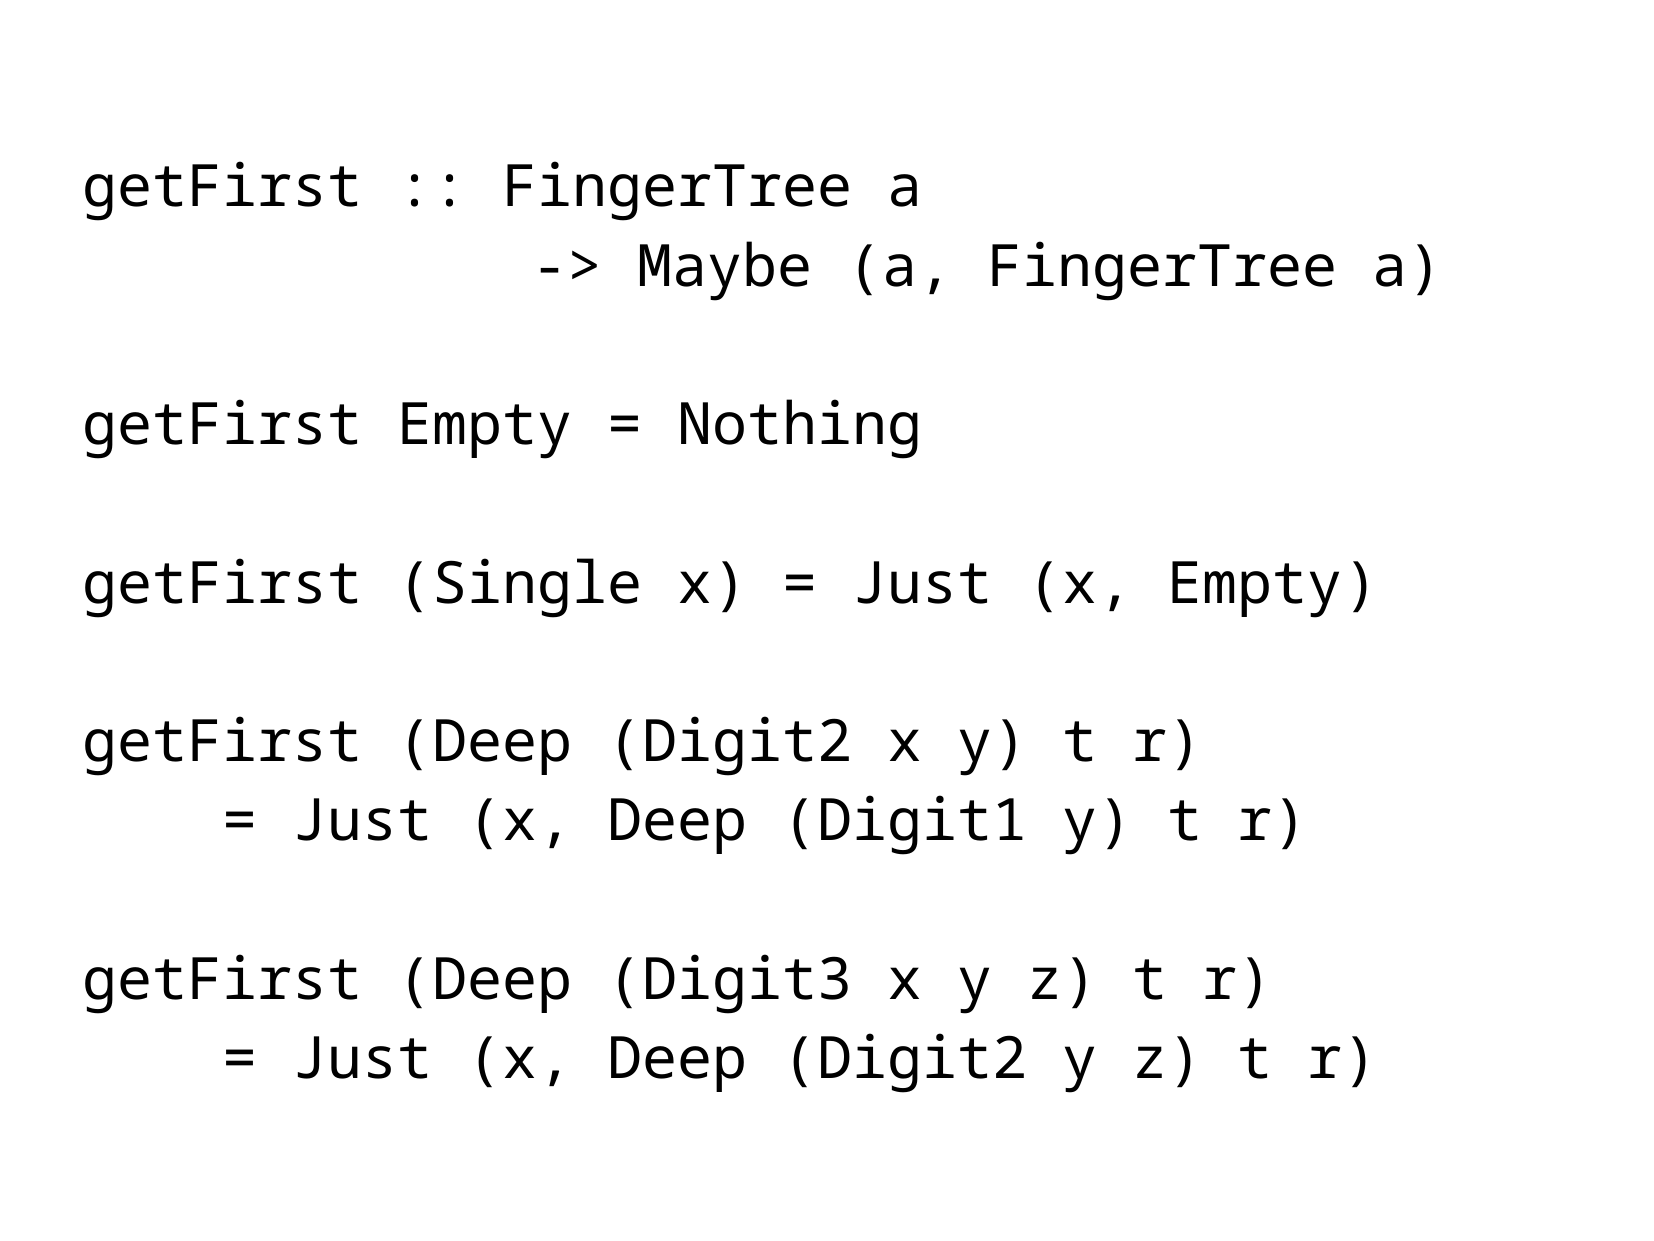

# getFirst :: FingerTree a
						-> Maybe (a, FingerTree a)
getFirst Empty = Nothing
getFirst (Single x) = Just (x, Empty)
getFirst (Deep (Digit2 x y) t r)
 = Just (x, Deep (Digit1 y) t r)
getFirst (Deep (Digit3 x y z) t r)
 = Just (x, Deep (Digit2 y z) t r)